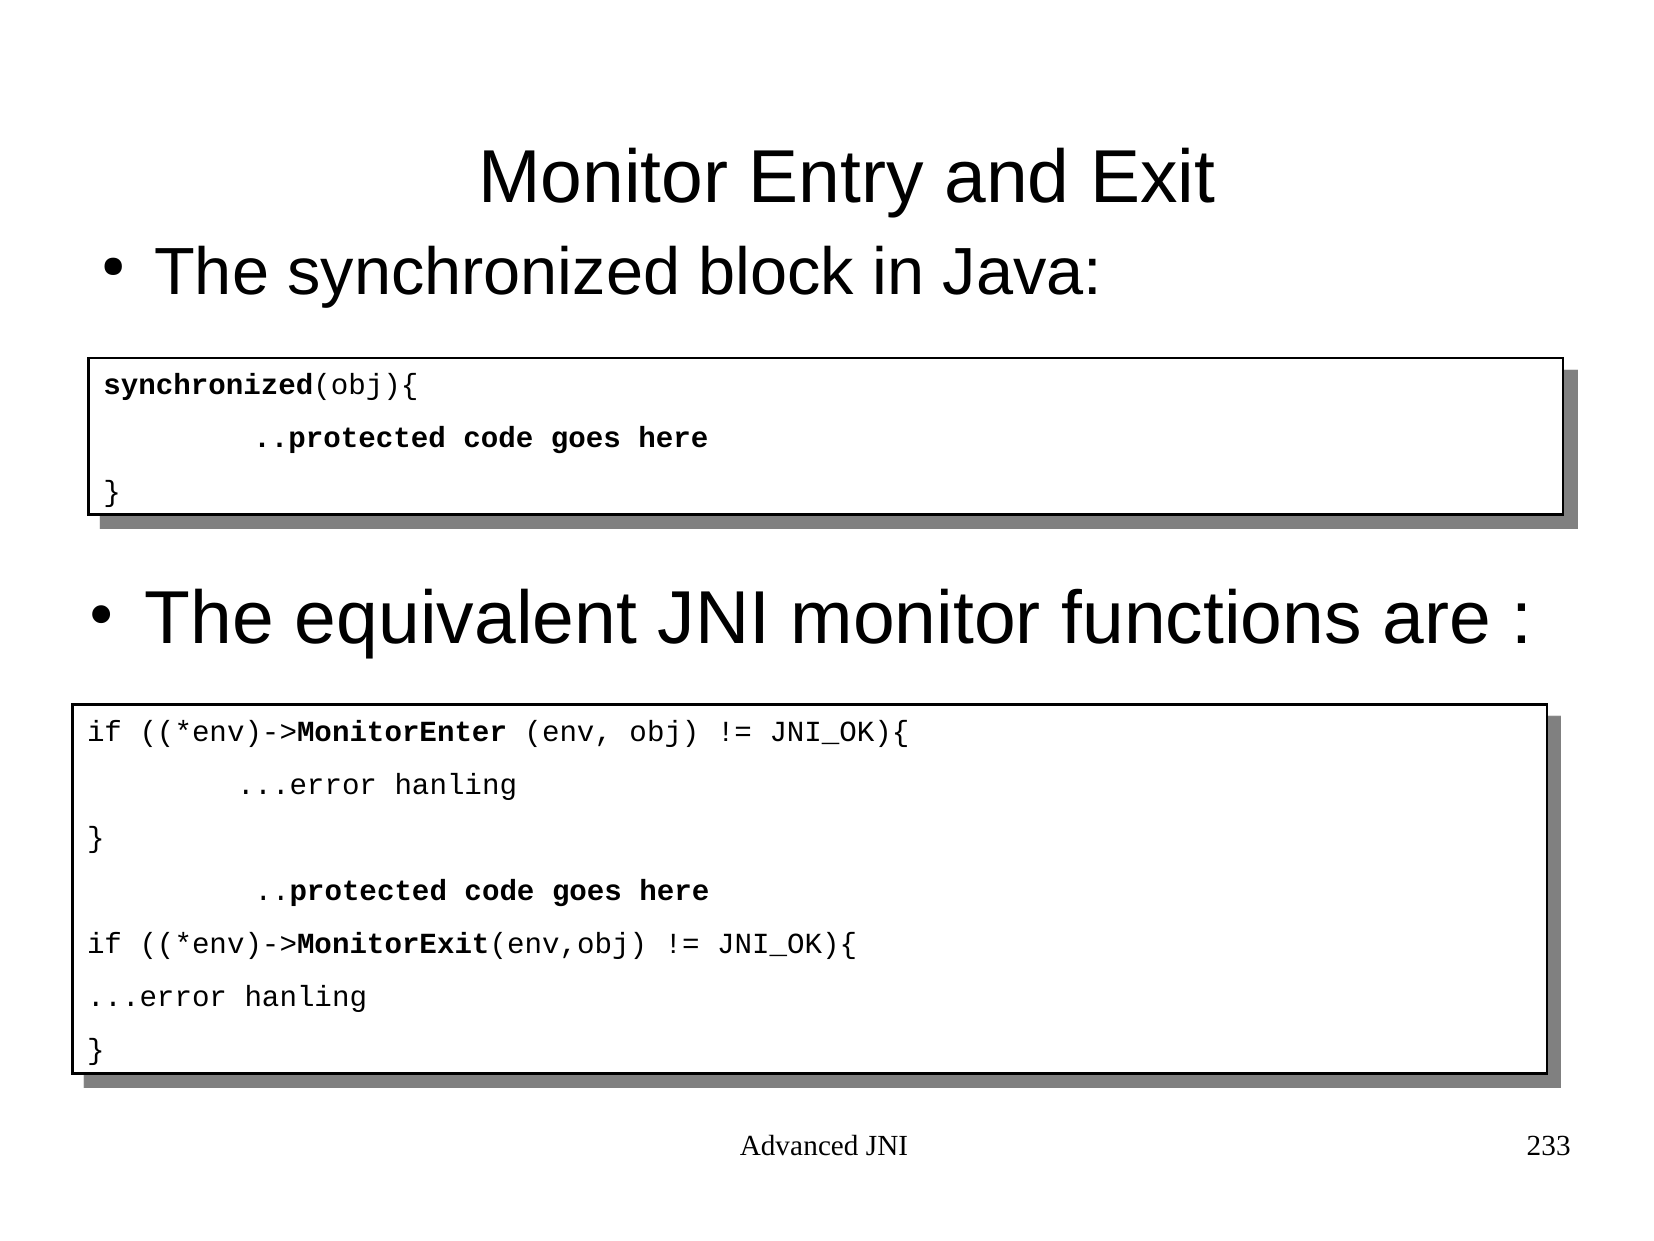

# Monitor Entry and Exit
The synchronized block in Java:
synchronized(obj){
	..protected code goes here
}
The equivalent JNI monitor functions are :
if ((*env)->MonitorEnter (env, obj) != JNI_OK){
	...error hanling
}
	 ..protected code goes here
if ((*env)->MonitorExit(env,obj) != JNI_OK){
...error hanling
}
Advanced JNI
233